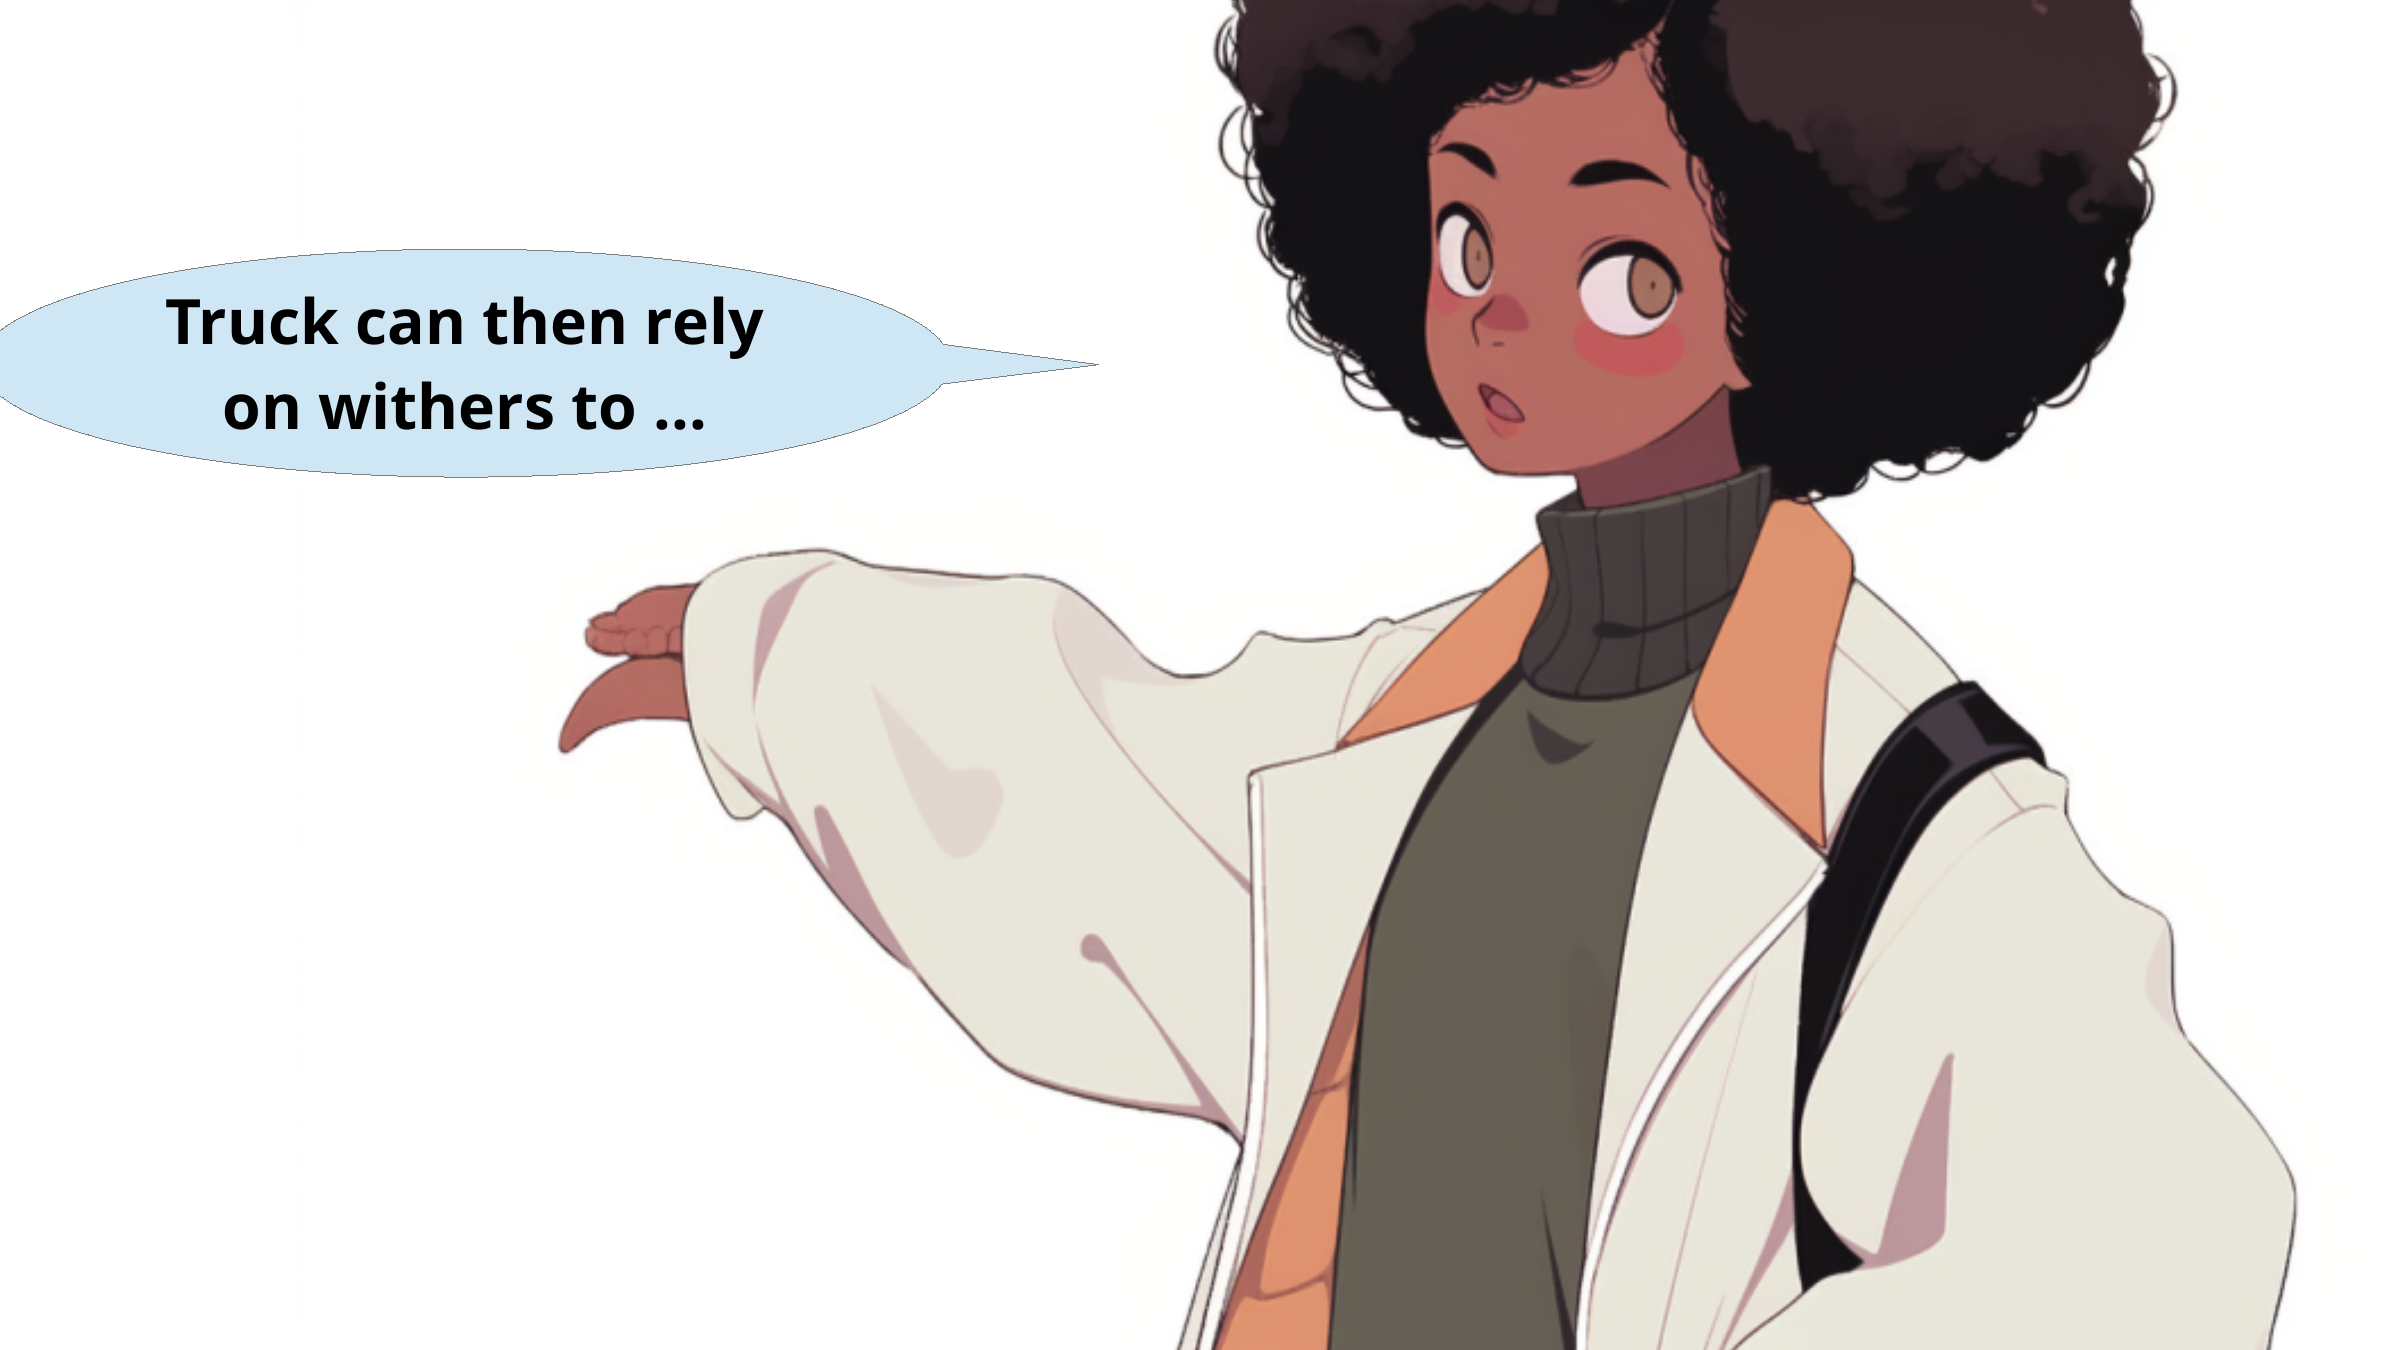

Truck can then rely
on withers to ...